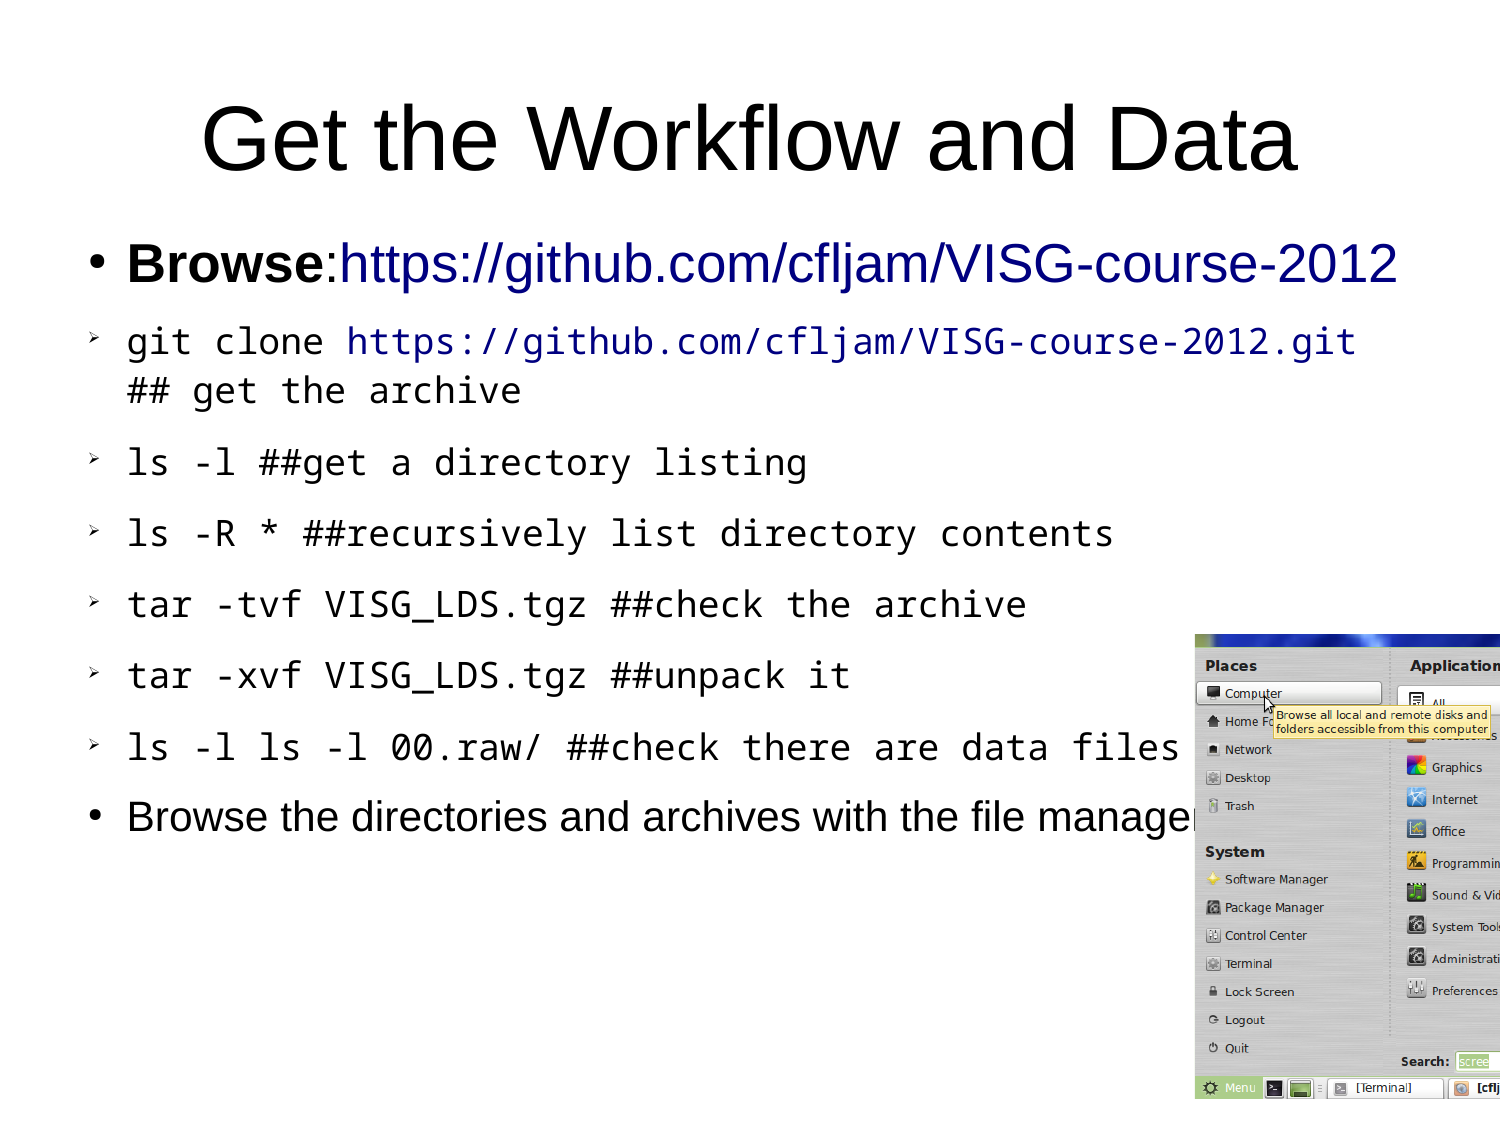

# Get the Workflow and Data
Browse:https://github.com/cfljam/VISG-course-2012
git clone https://github.com/cfljam/VISG-course-2012.git ## get the archive
ls -l ##get a directory listing
ls -R * ##recursively list directory contents
tar -tvf VISG_LDS.tgz ##check the archive
tar -xvf VISG_LDS.tgz ##unpack it
ls -l ls -l 00.raw/ ##check there are data files
Browse the directories and archives with the file manager